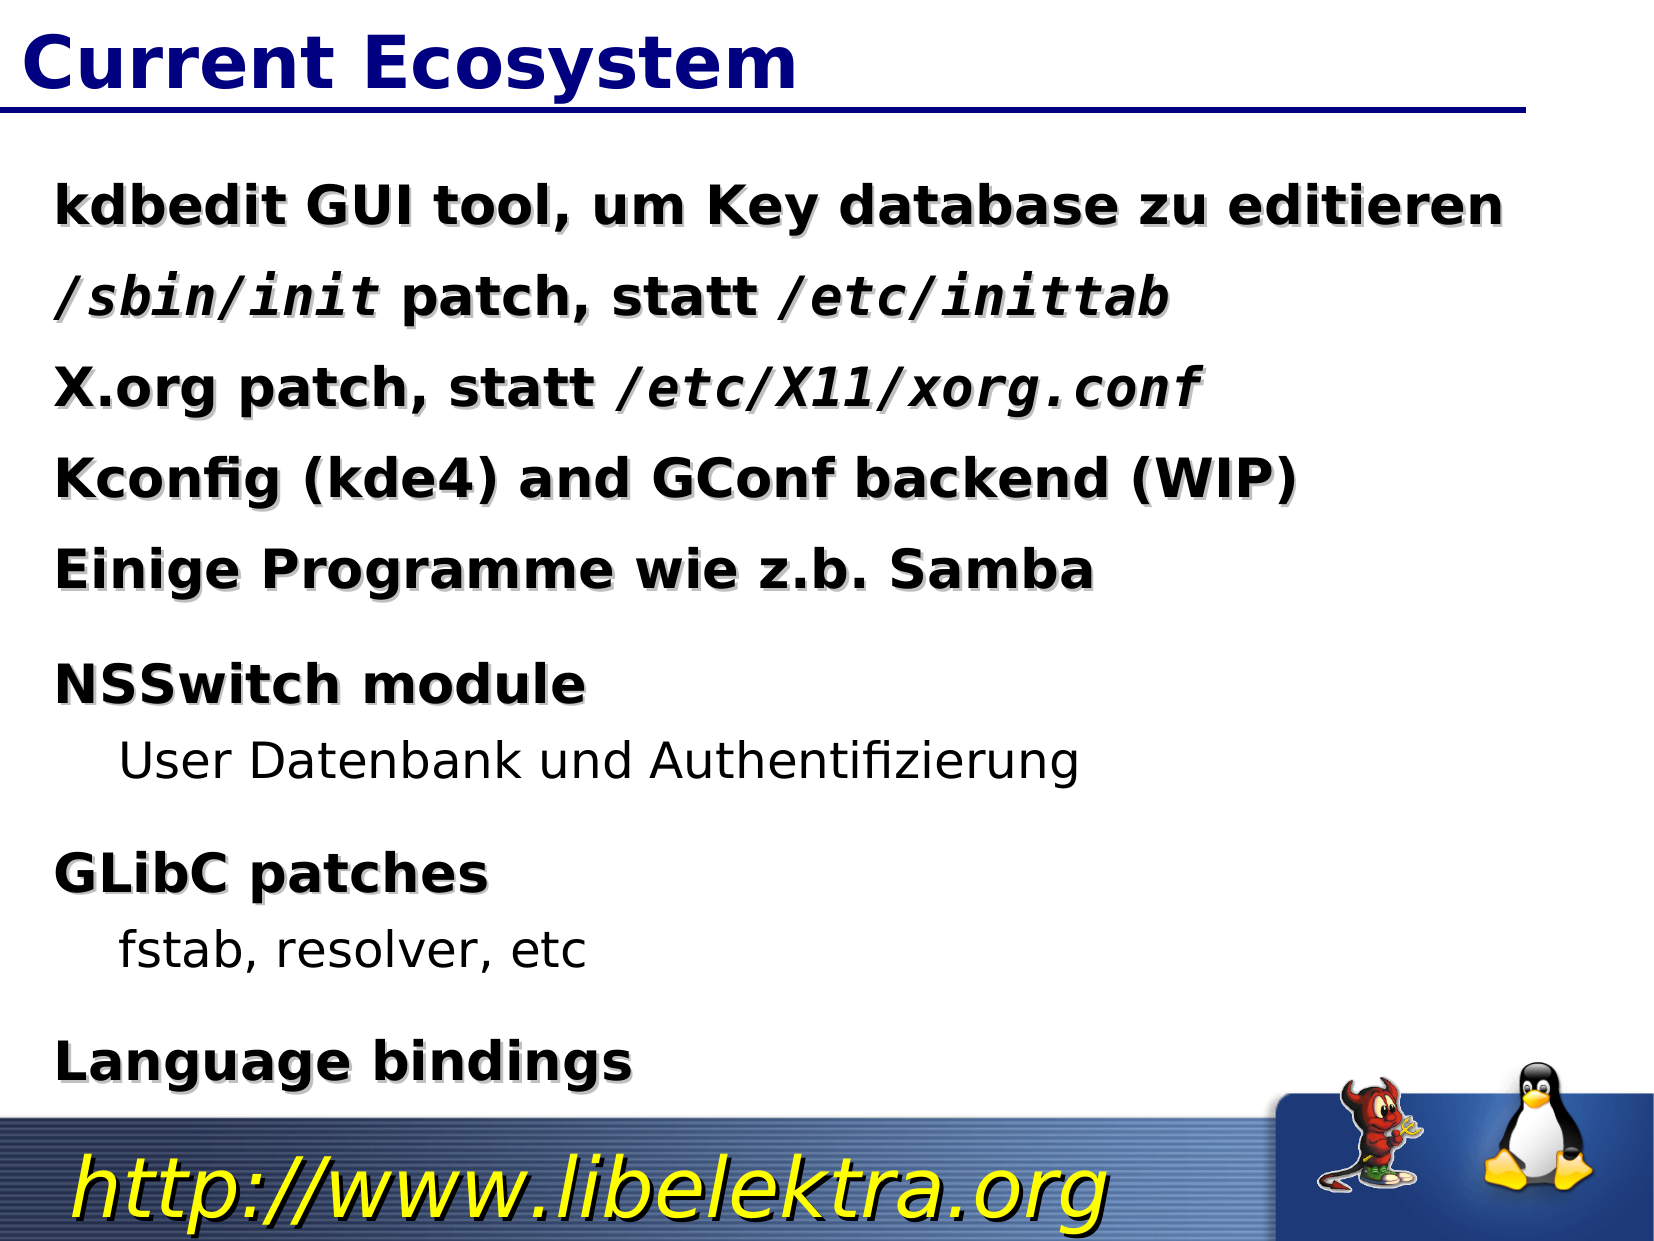

Current Ecosystem
# kdbedit GUI tool, um Key database zu editieren
/sbin/init patch, statt /etc/inittab
X.org patch, statt /etc/X11/xorg.conf
Kconfig (kde4) and GConf backend (WIP)
Einige Programme wie z.b. Samba
NSSwitch module
User Datenbank und Authentifizierung
GLibC patches
fstab, resolver, etc
Language bindings